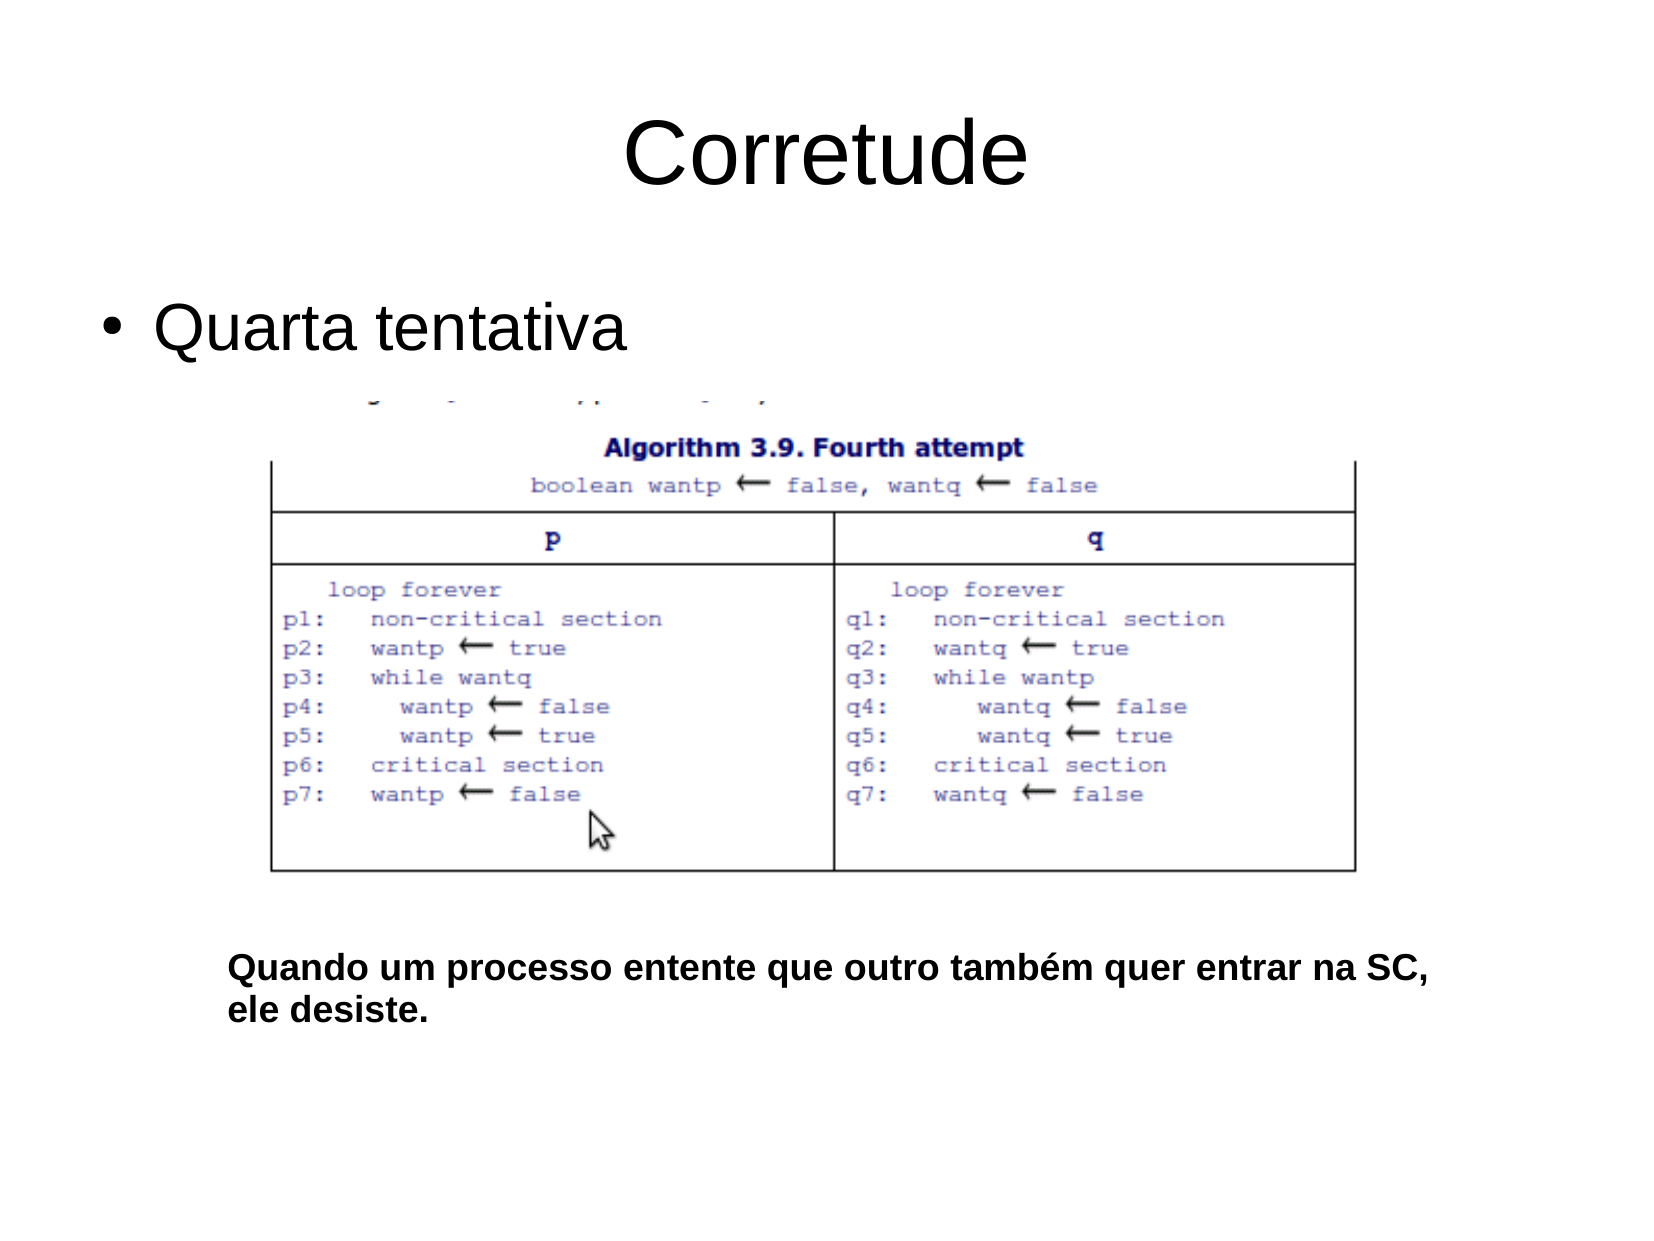

# Corretude
Quarta tentativa
Quando um processo entente que outro também quer entrar na SC,
ele desiste.